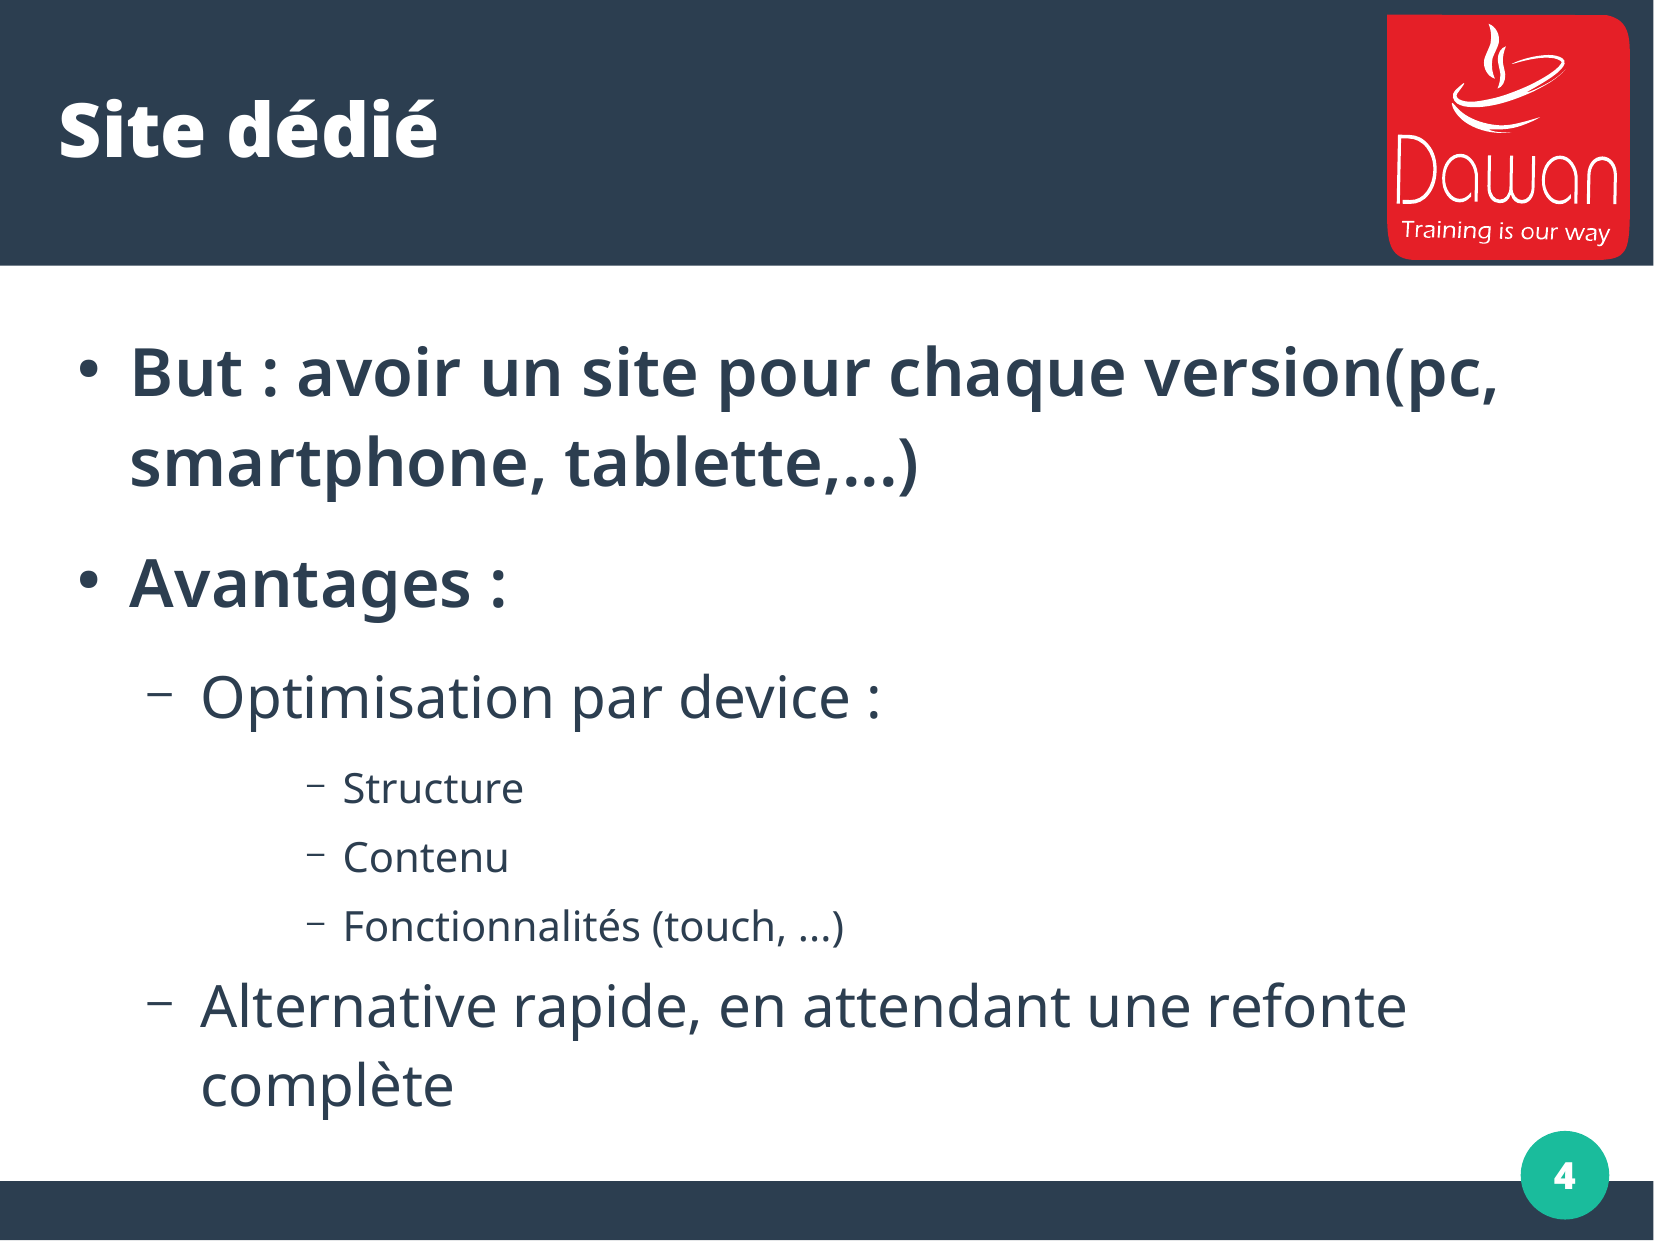

# Site dédié
But : avoir un site pour chaque version(pc, smartphone, tablette,...)
Avantages :
Optimisation par device :
Structure
Contenu
Fonctionnalités (touch, ...)
Alternative rapide, en attendant une refonte complète
4